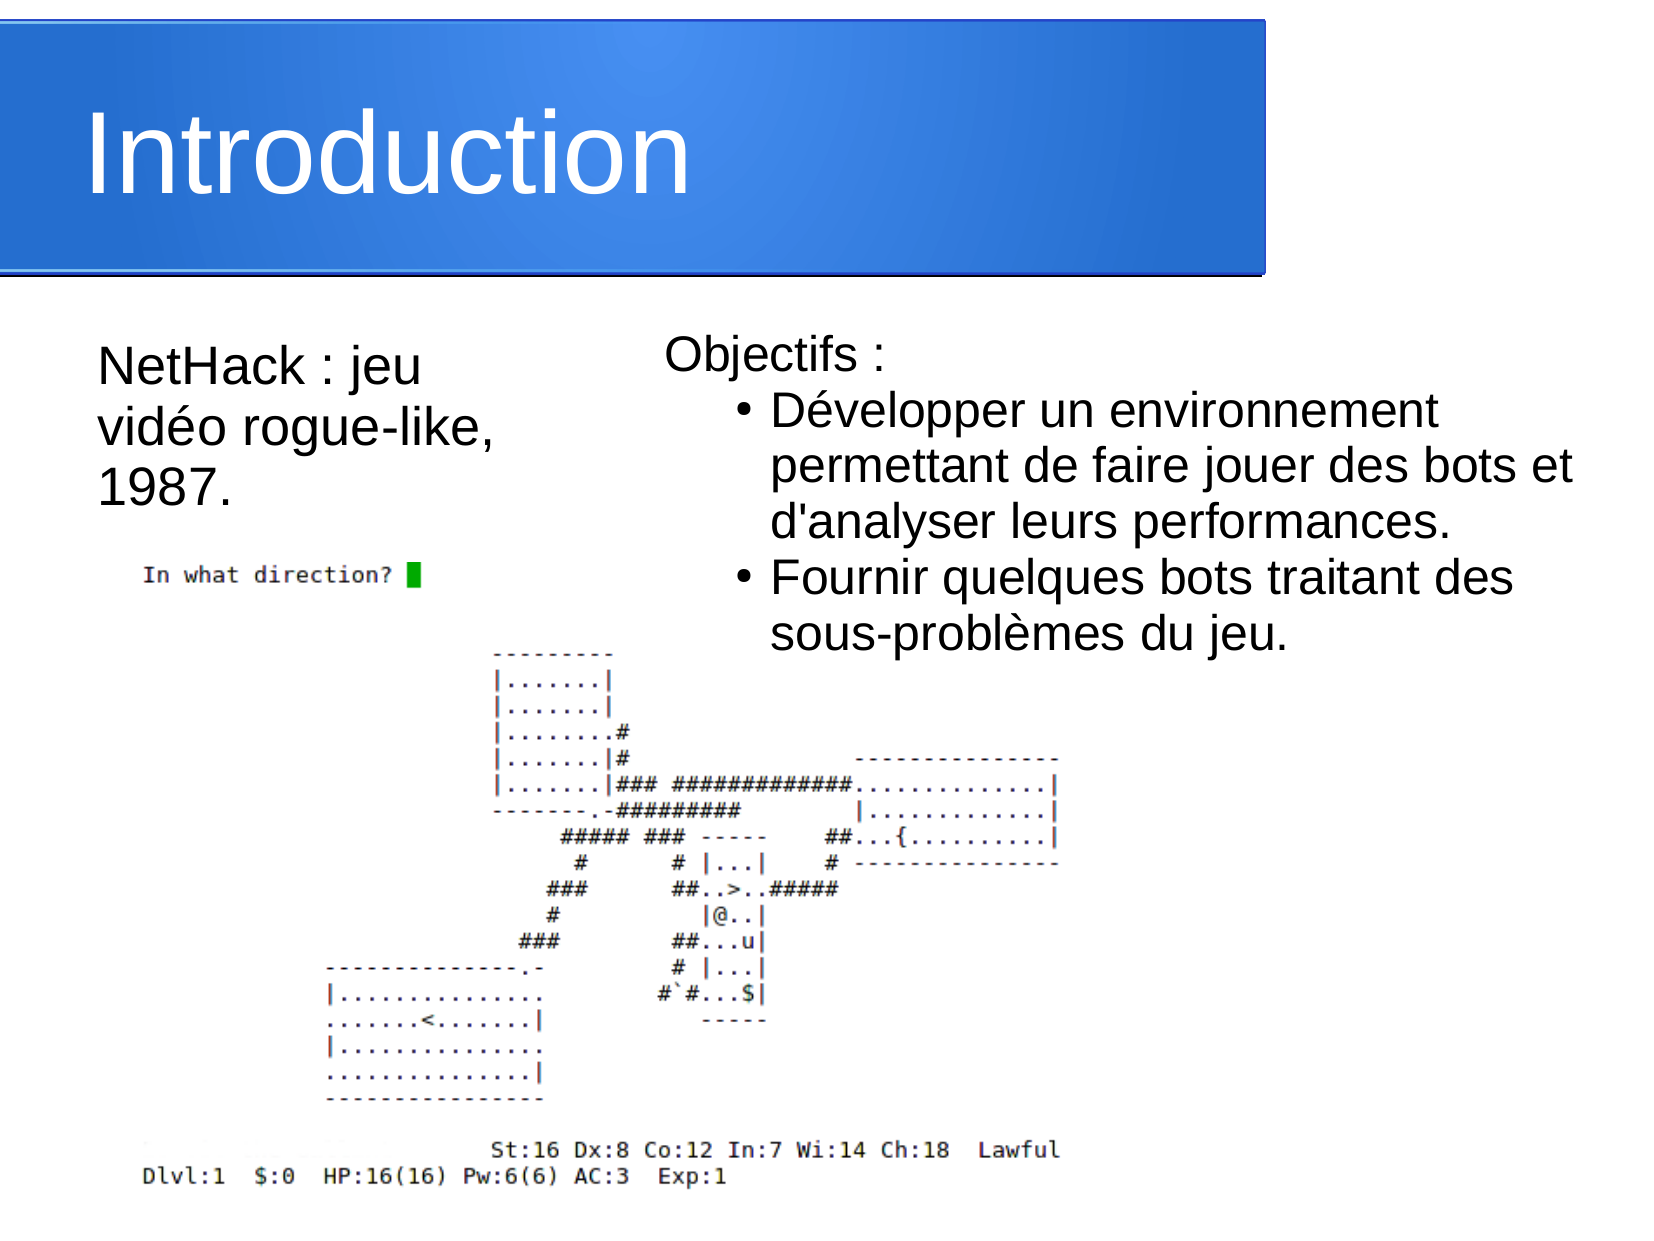

# Introduction
Objectifs :
Développer un environnement permettant de faire jouer des bots et d'analyser leurs performances.
Fournir quelques bots traitant des sous-problèmes du jeu.
NetHack : jeu vidéo rogue-like, 1987.